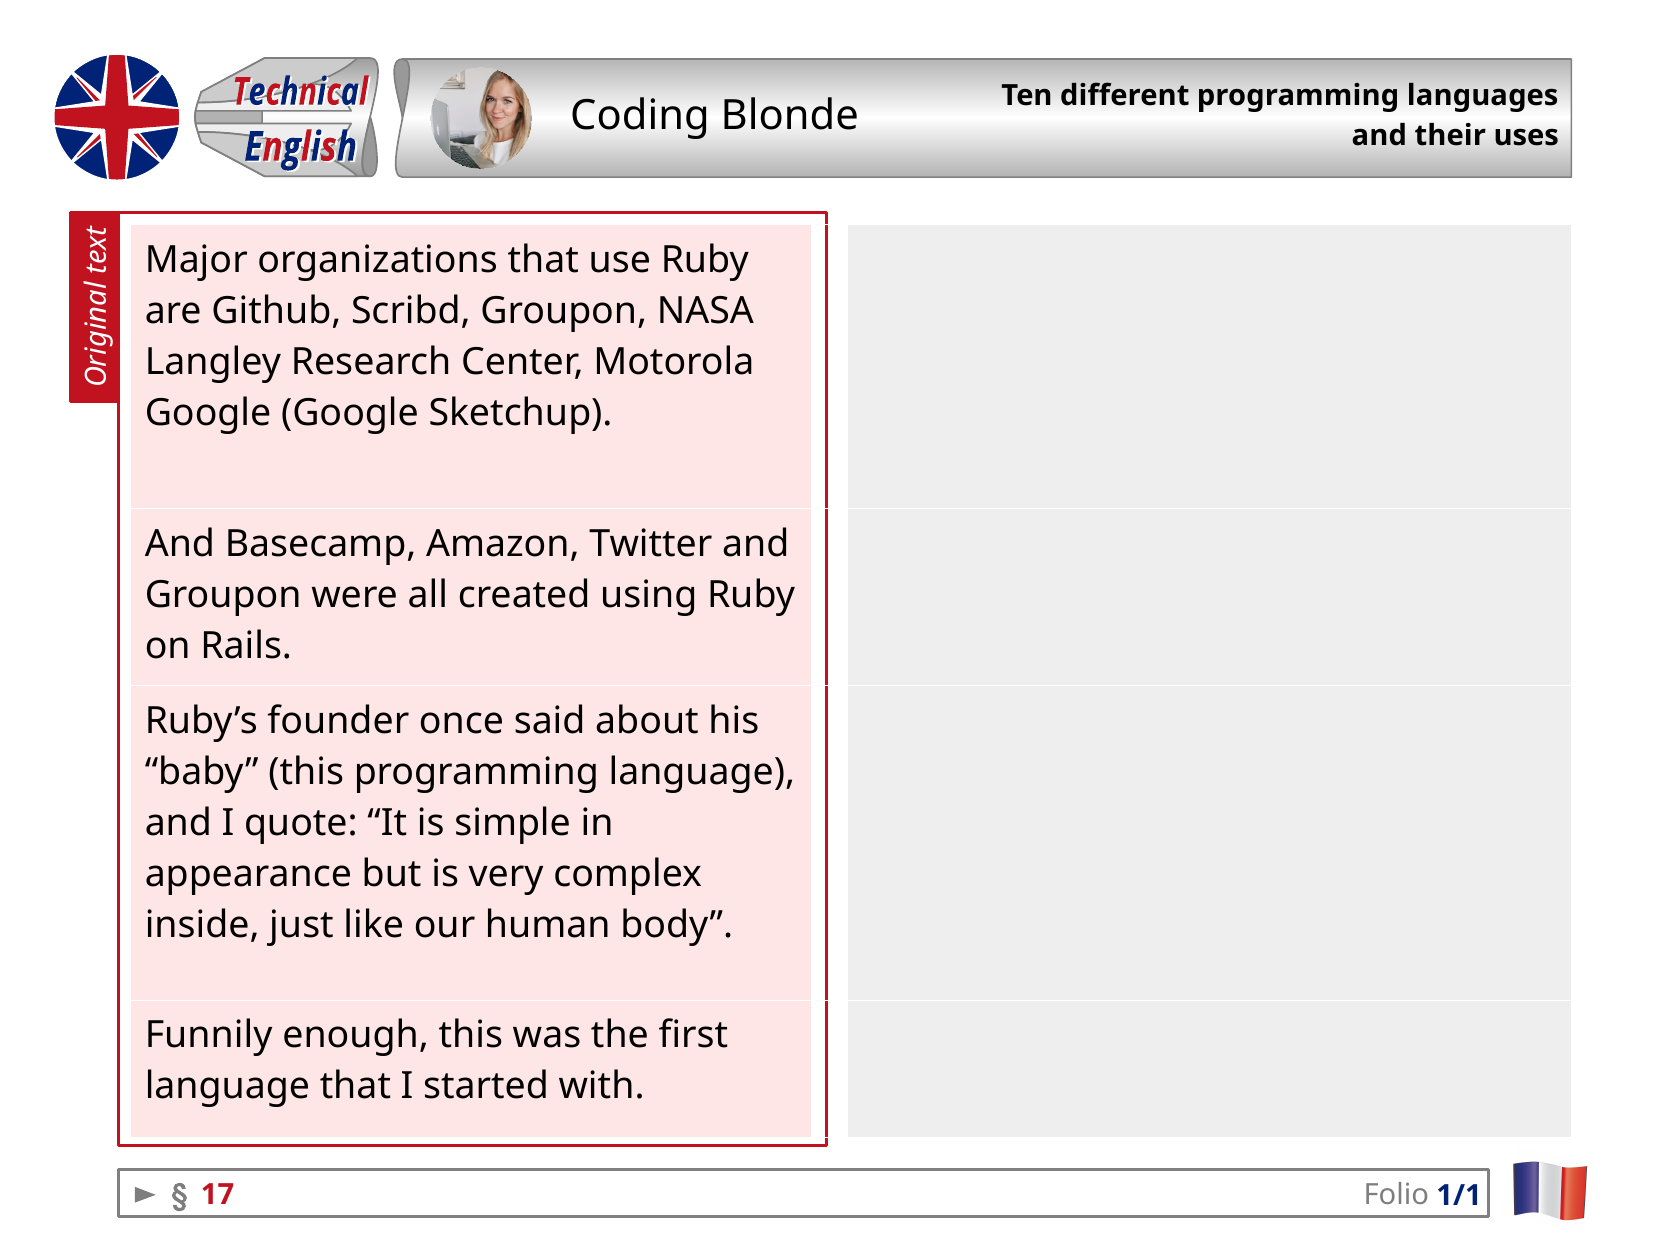

#
| Major organizations that use Ruby are Github, Scribd, Groupon, NASA Langley Research Center, Motorola Google (Google Sketchup). | | |
| --- | --- | --- |
| And Basecamp, Amazon, Twitter and Groupon were all created using Ruby on Rails. | | |
| Ruby’s founder once said about his “baby” (this programming language), and I quote: “It is simple in appearance but is very complex inside, just like our human body”. | | |
| Funnily enough, this was the first language that I started with. | | |
17
1/1